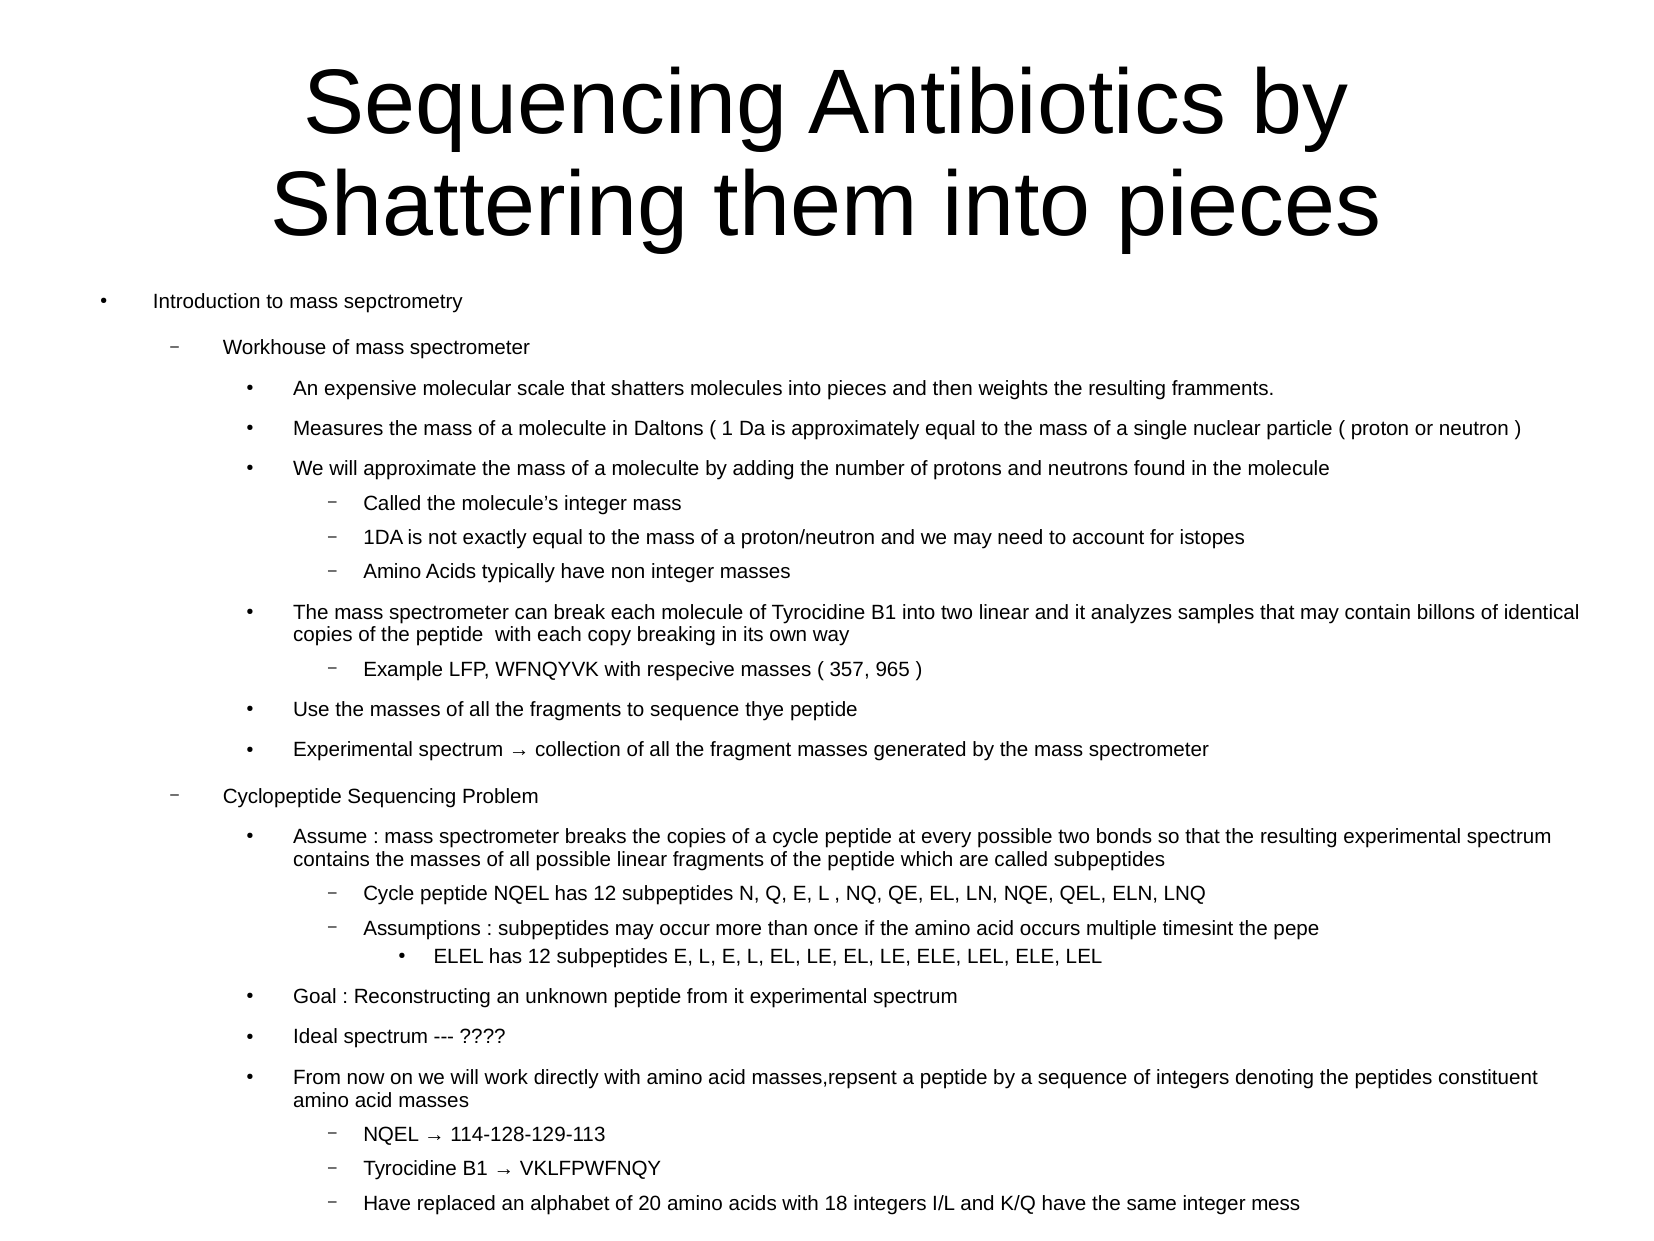

# Sequencing Antibiotics by Shattering them into pieces
Introduction to mass sepctrometry
Workhouse of mass spectrometer
An expensive molecular scale that shatters molecules into pieces and then weights the resulting framments.
Measures the mass of a moleculte in Daltons ( 1 Da is approximately equal to the mass of a single nuclear particle ( proton or neutron )
We will approximate the mass of a moleculte by adding the number of protons and neutrons found in the molecule
Called the molecule’s integer mass
1DA is not exactly equal to the mass of a proton/neutron and we may need to account for istopes
Amino Acids typically have non integer masses
The mass spectrometer can break each molecule of Tyrocidine B1 into two linear and it analyzes samples that may contain billons of identical copies of the peptide with each copy breaking in its own way
Example LFP, WFNQYVK with respecive masses ( 357, 965 )
Use the masses of all the fragments to sequence thye peptide
Experimental spectrum → collection of all the fragment masses generated by the mass spectrometer
Cyclopeptide Sequencing Problem
Assume : mass spectrometer breaks the copies of a cycle peptide at every possible two bonds so that the resulting experimental spectrum contains the masses of all possible linear fragments of the peptide which are called subpeptides
Cycle peptide NQEL has 12 subpeptides N, Q, E, L , NQ, QE, EL, LN, NQE, QEL, ELN, LNQ
Assumptions : subpeptides may occur more than once if the amino acid occurs multiple timesint the pepe
ELEL has 12 subpeptides E, L, E, L, EL, LE, EL, LE, ELE, LEL, ELE, LEL
Goal : Reconstructing an unknown peptide from it experimental spectrum
Ideal spectrum --- ????
From now on we will work directly with amino acid masses,repsent a peptide by a sequence of integers denoting the peptides constituent amino acid masses
NQEL → 114-128-129-113
Tyrocidine B1 → VKLFPWFNQY
Have replaced an alphabet of 20 amino acids with 18 integers I/L and K/Q have the same integer mess